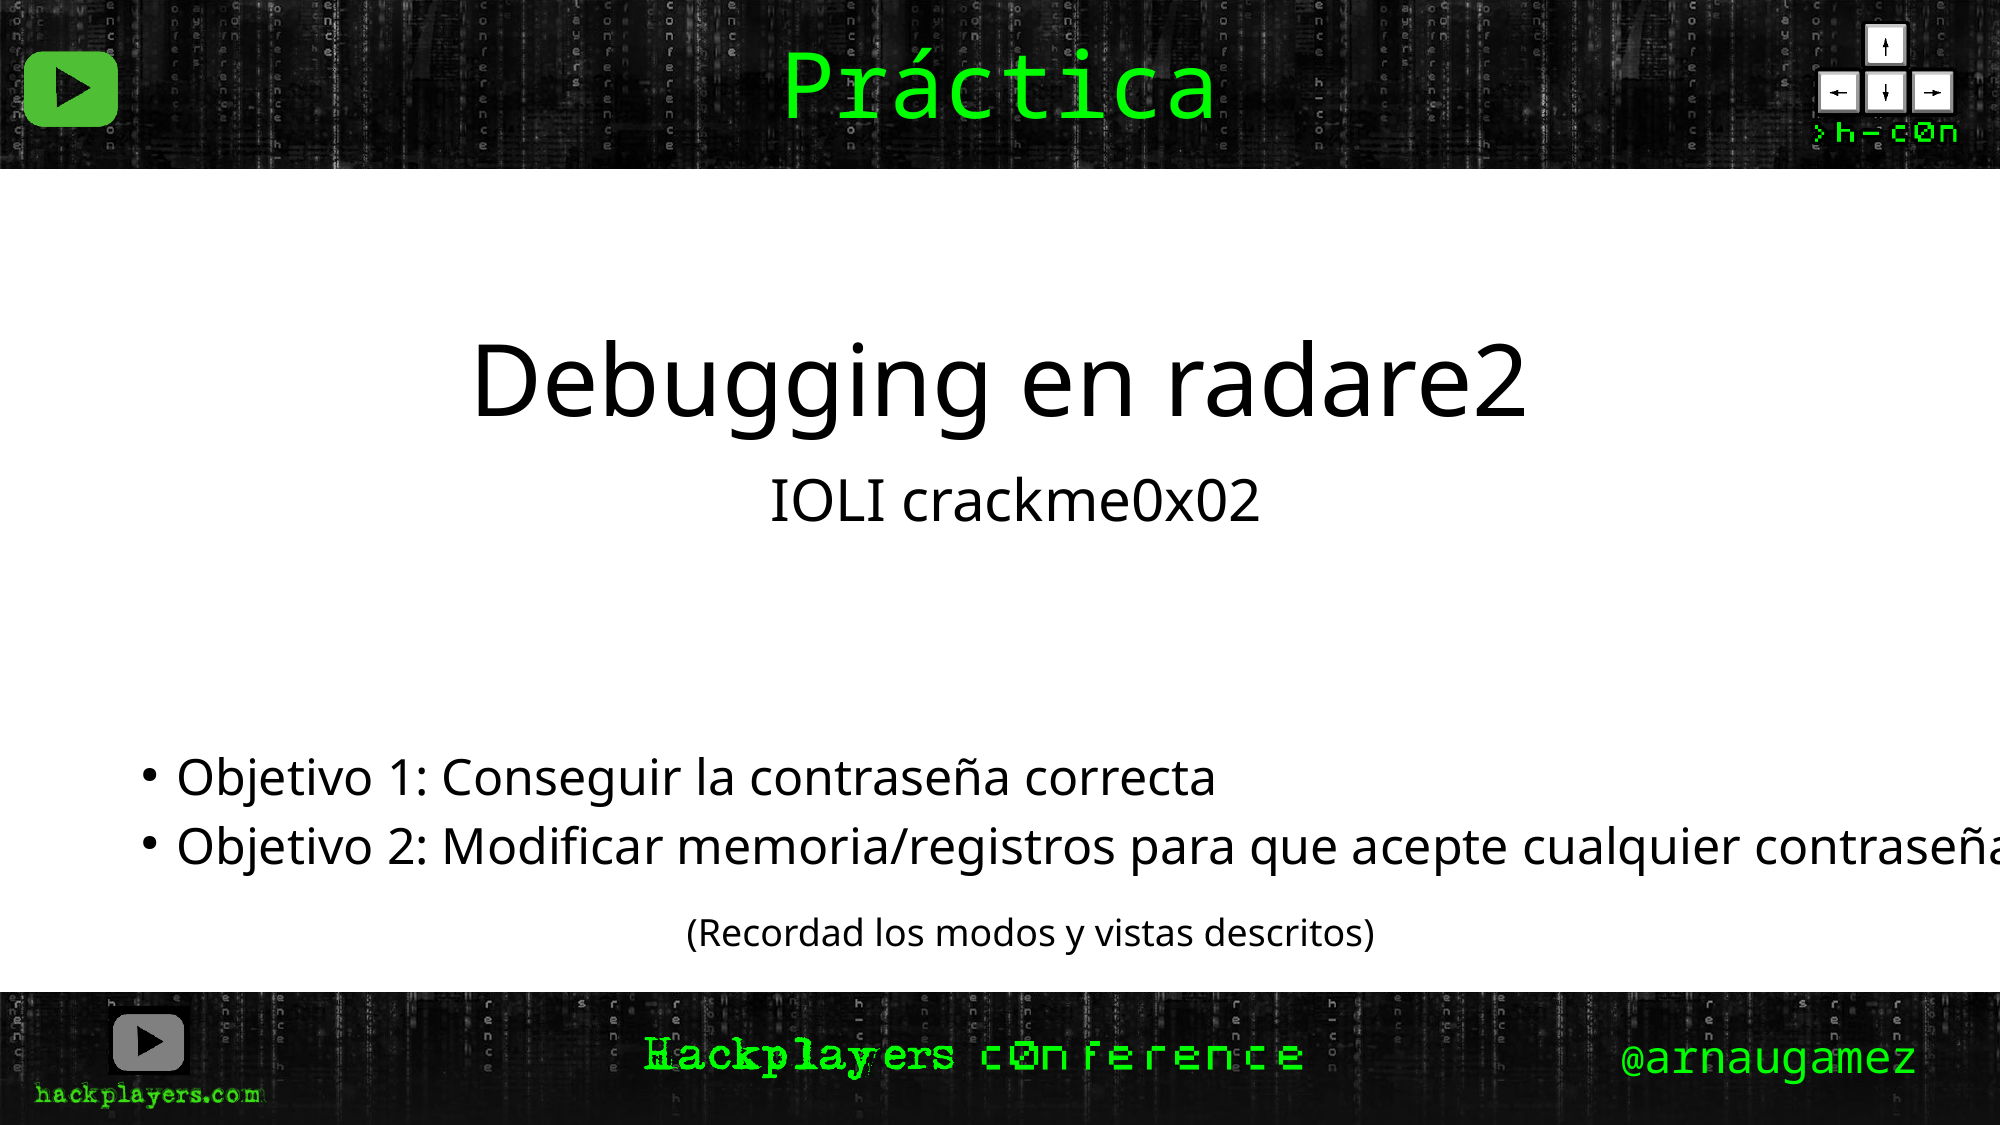

# Práctica
Debugging en radare2
IOLI crackme0x02
Objetivo 1: Conseguir la contraseña correcta
Objetivo 2: Modificar memoria/registros para que acepte cualquier contraseña
(Recordad los modos y vistas descritos)